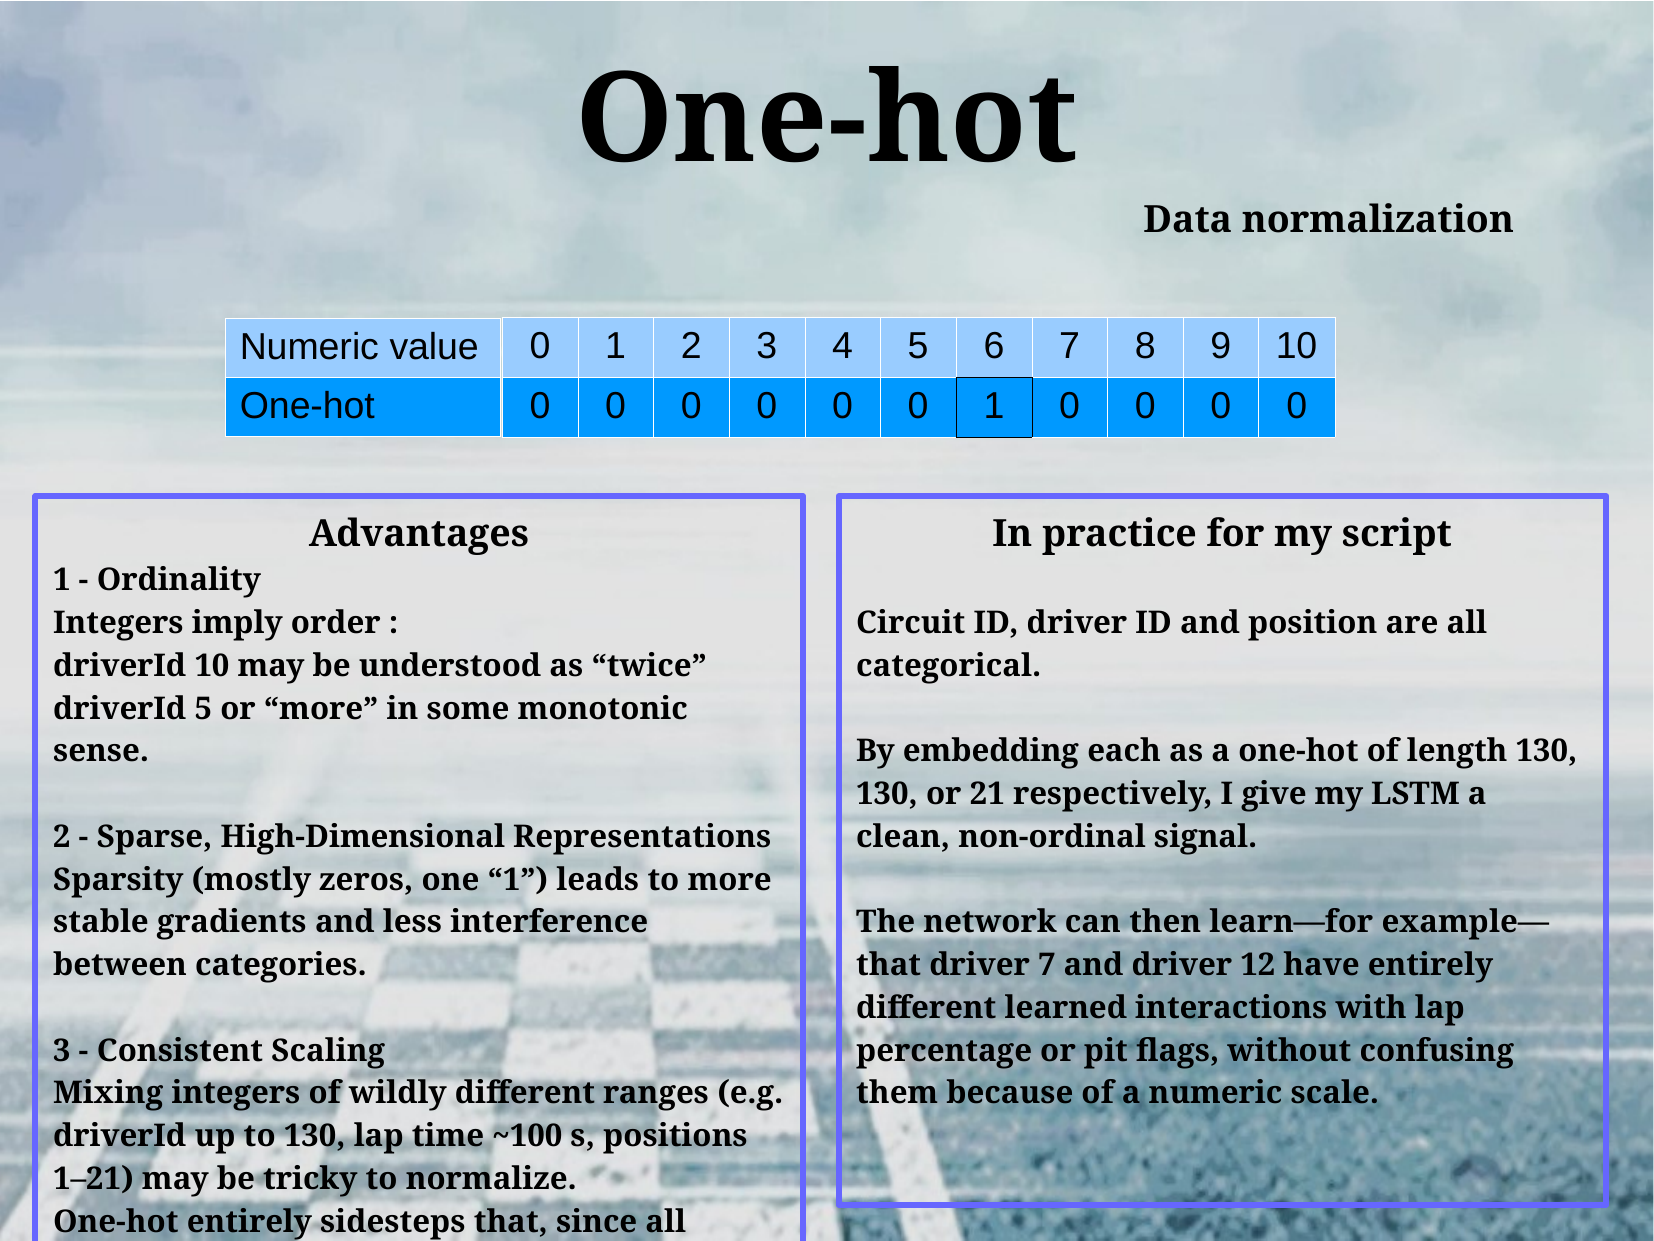

One-hot
Data normalization
| 0 | 1 | 2 | 3 | 4 | 5 | 6 | 7 | 8 | 9 | 10 |
| --- | --- | --- | --- | --- | --- | --- | --- | --- | --- | --- |
| 0 | 0 | 0 | 0 | 0 | 0 | 1 | 0 | 0 | 0 | 0 |
| Numeric value |
| --- |
| One-hot |
Advantages
1 - Ordinality
Integers imply order :
driverId 10 may be understood as “twice” driverId 5 or “more” in some monotonic sense.
2 - Sparse, High-Dimensional Representations
Sparsity (mostly zeros, one “1”) leads to more stable gradients and less interference between categories.
3 - Consistent Scaling
Mixing integers of wildly different ranges (e.g. driverId up to 130, lap time ~100 s, positions 1–21) may be tricky to normalize.
One-hot entirely sidesteps that, since all features are in {0,1}.
In practice for my script
Circuit ID, driver ID and position are all categorical.
By embedding each as a one-hot of length 130, 130, or 21 respectively, I give my LSTM a clean, non-ordinal signal.
The network can then learn—for example—that driver 7 and driver 12 have entirely different learned interactions with lap percentage or pit flags, without confusing them because of a numeric scale.